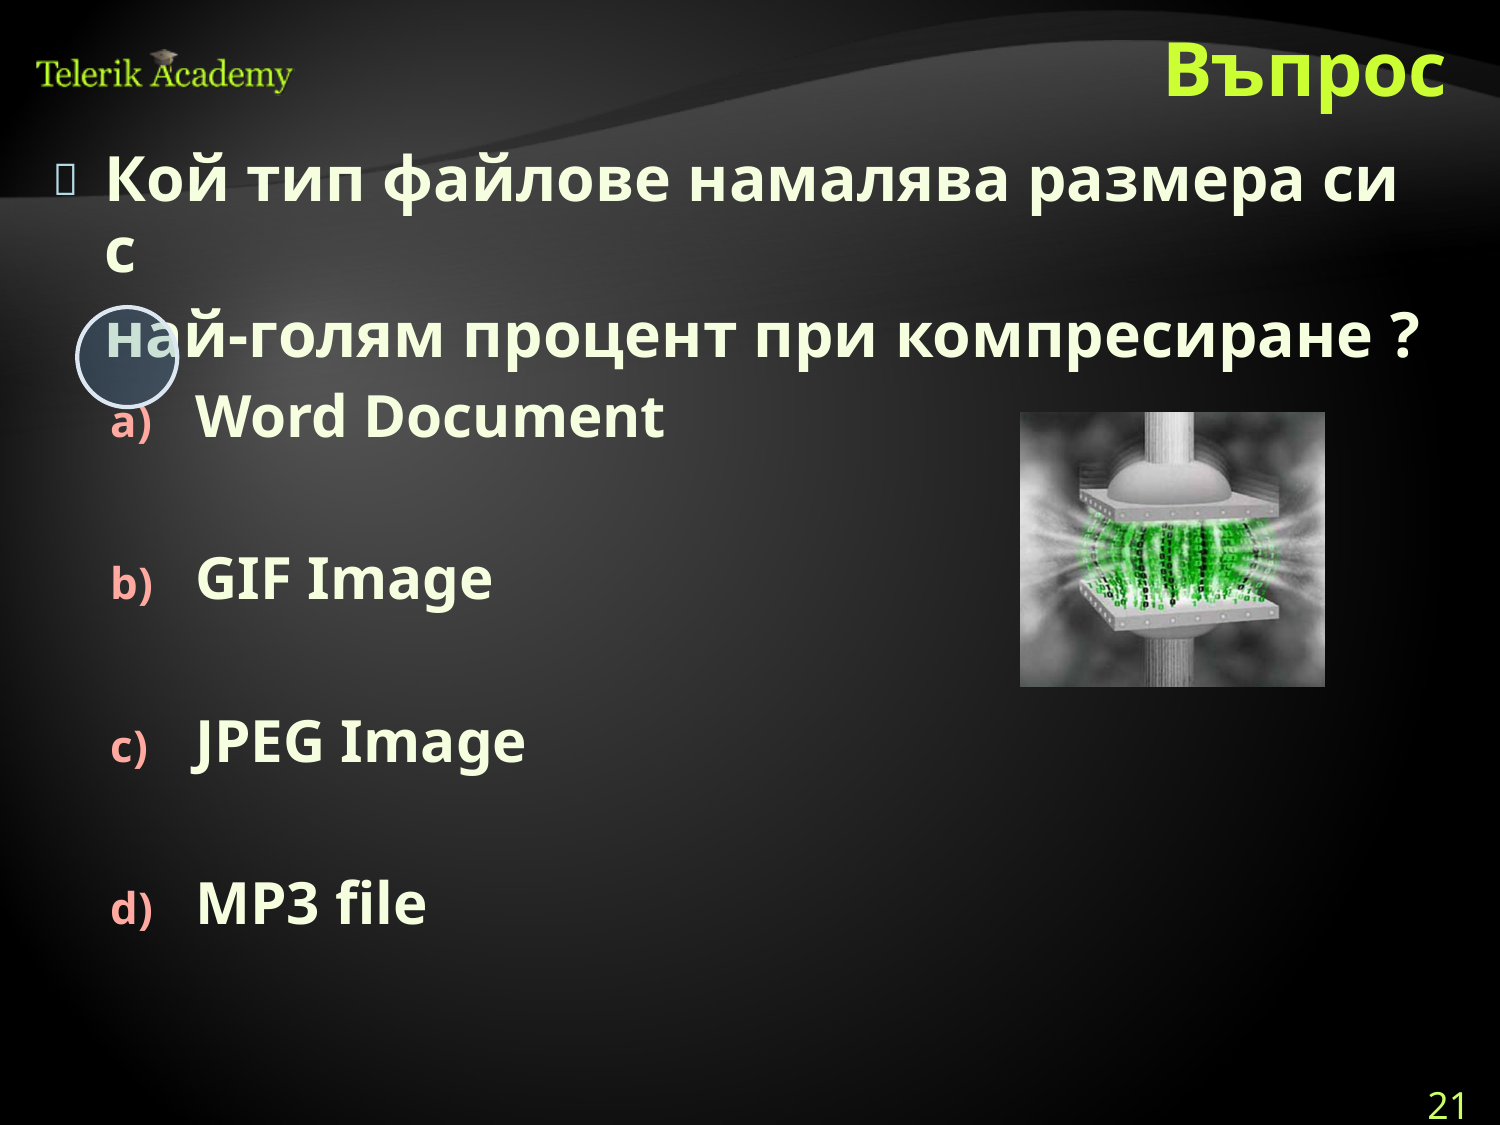

# Въпрос
Кой тип файлове намалява размера си с
най-голям процент при компресиране ?
Word Document
GIF Image
JPEG Image
MP3 file